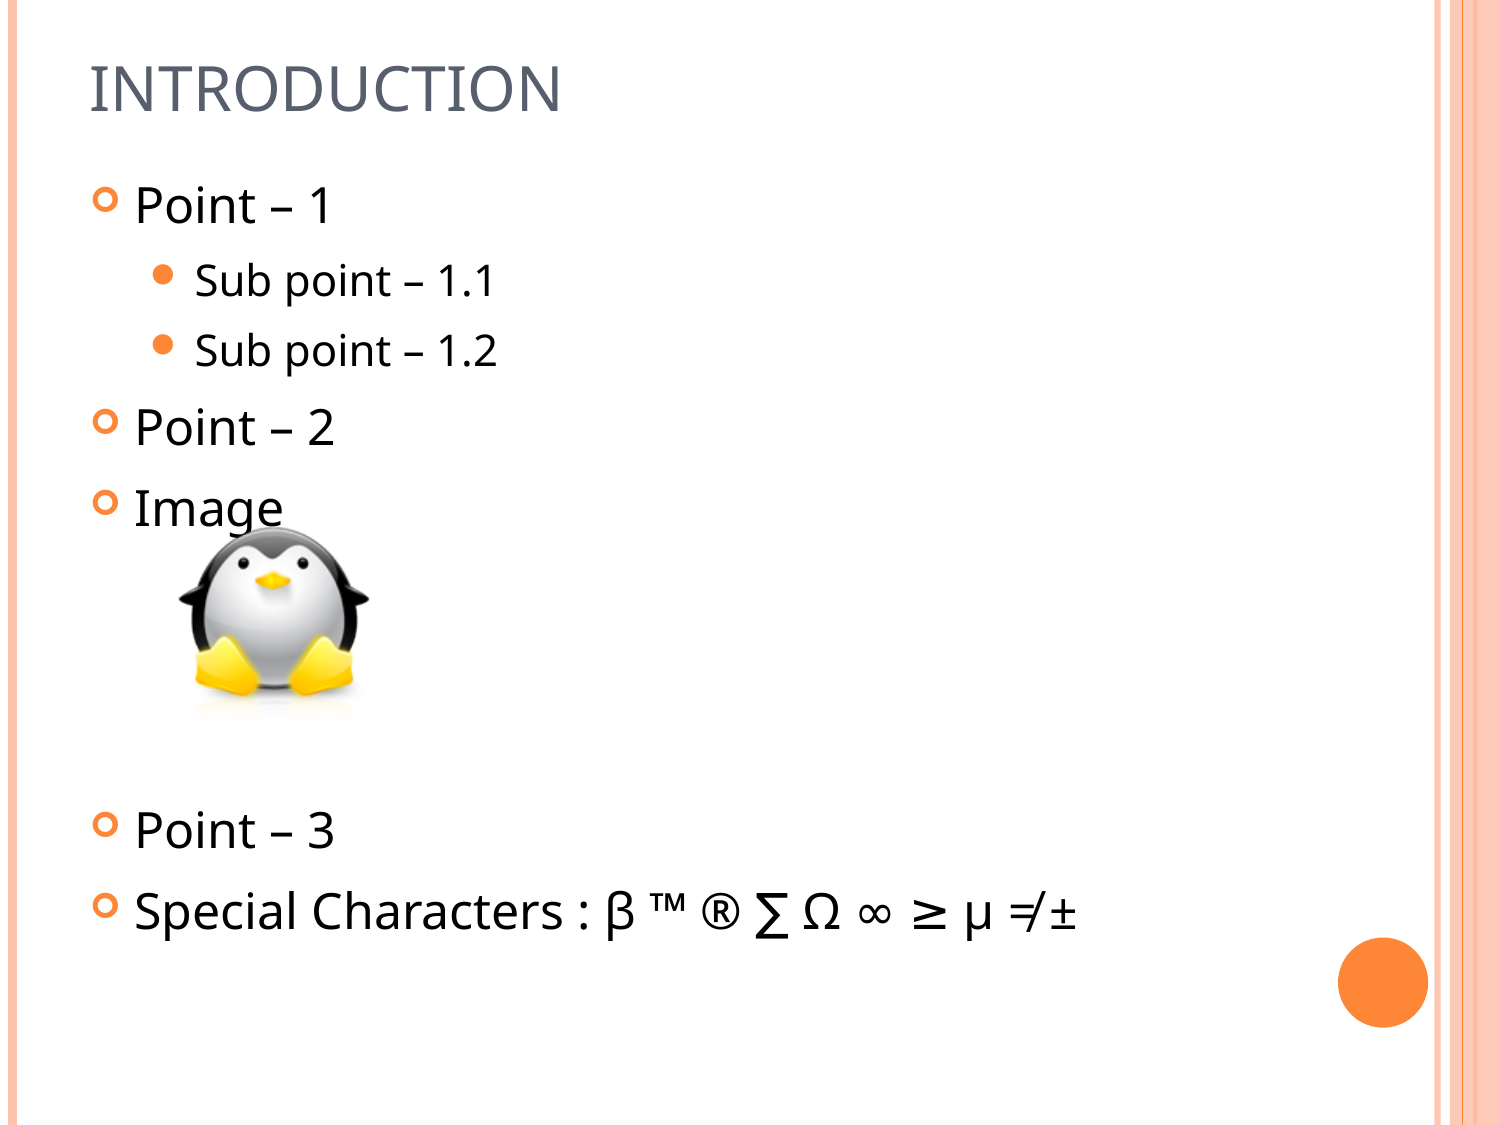

# INTRODUCTION
Point – 1
Sub point – 1.1
Sub point – 1.2
Point – 2
Image
Point – 3
Special Characters : β ™ ® ∑ Ω ∞ ≥ µ ≠ ±